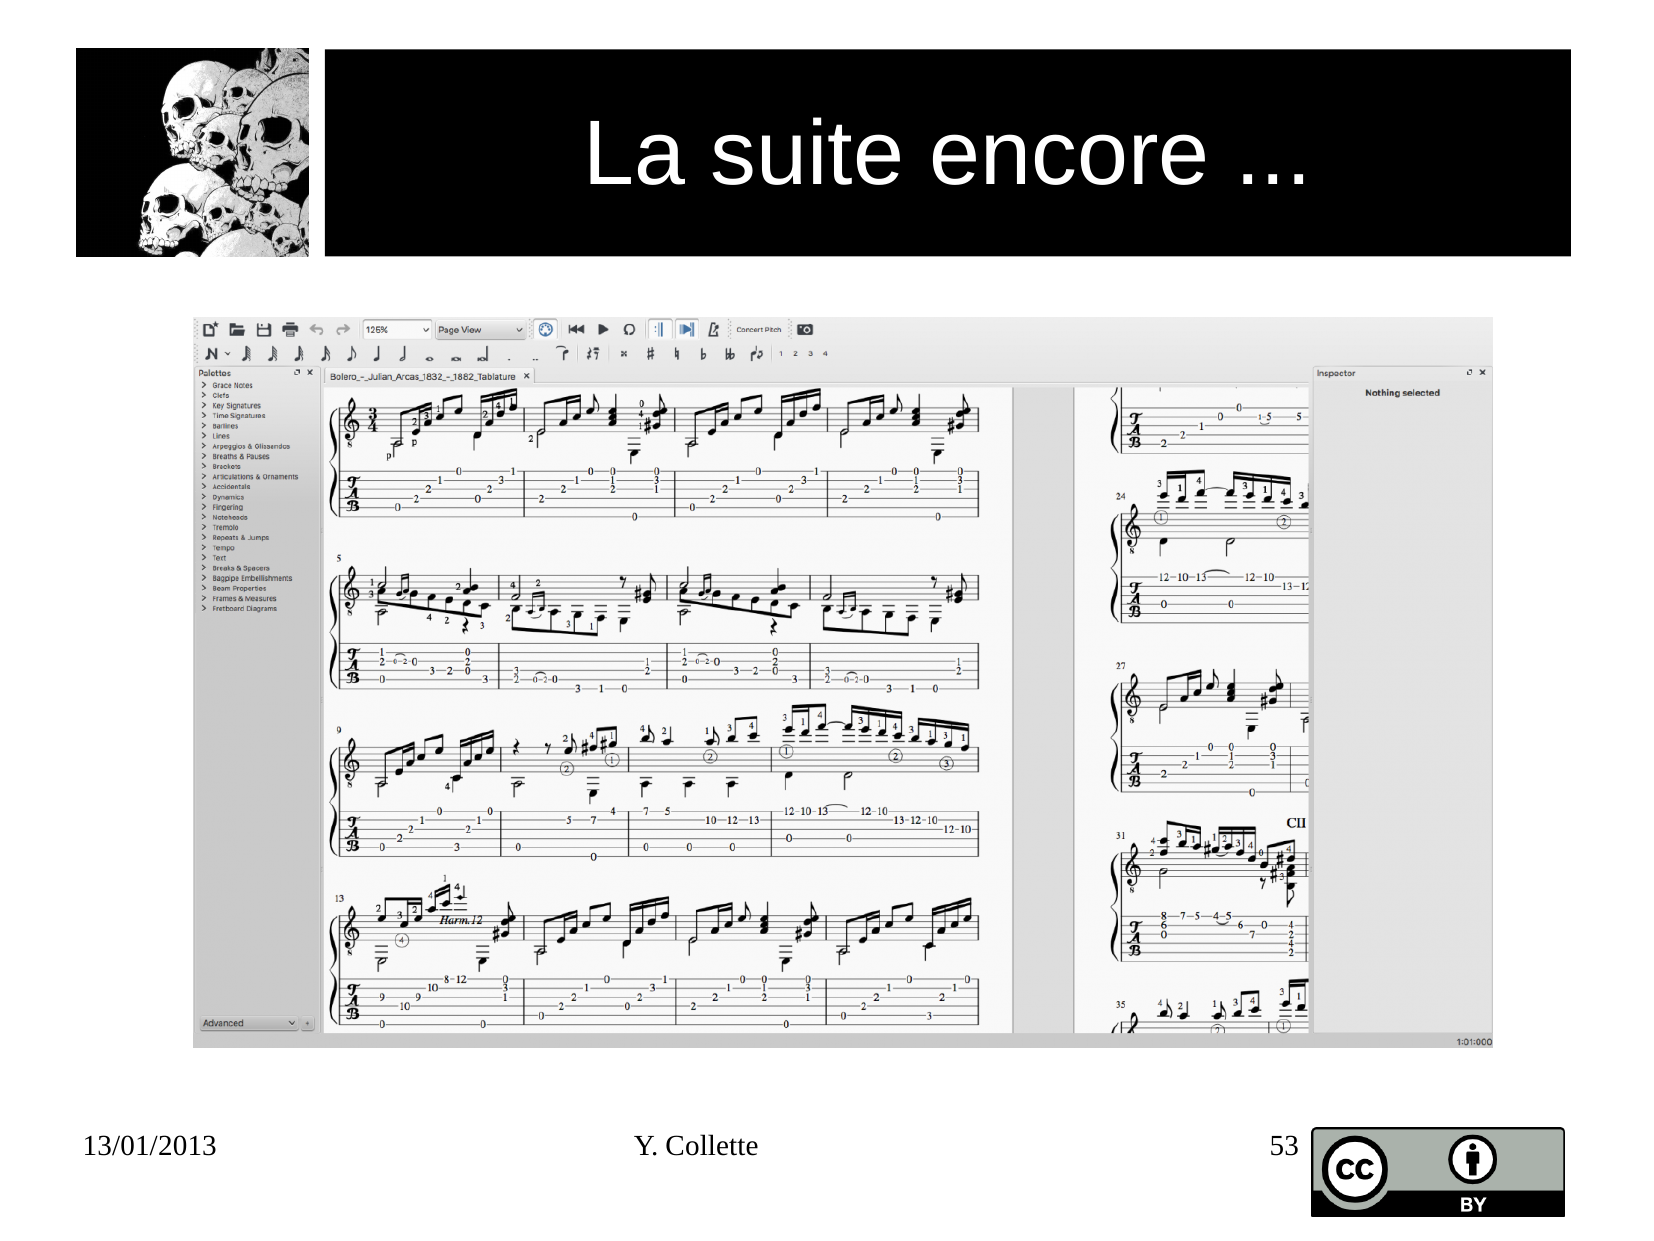

# La suite encore ...
Y. Collette
53